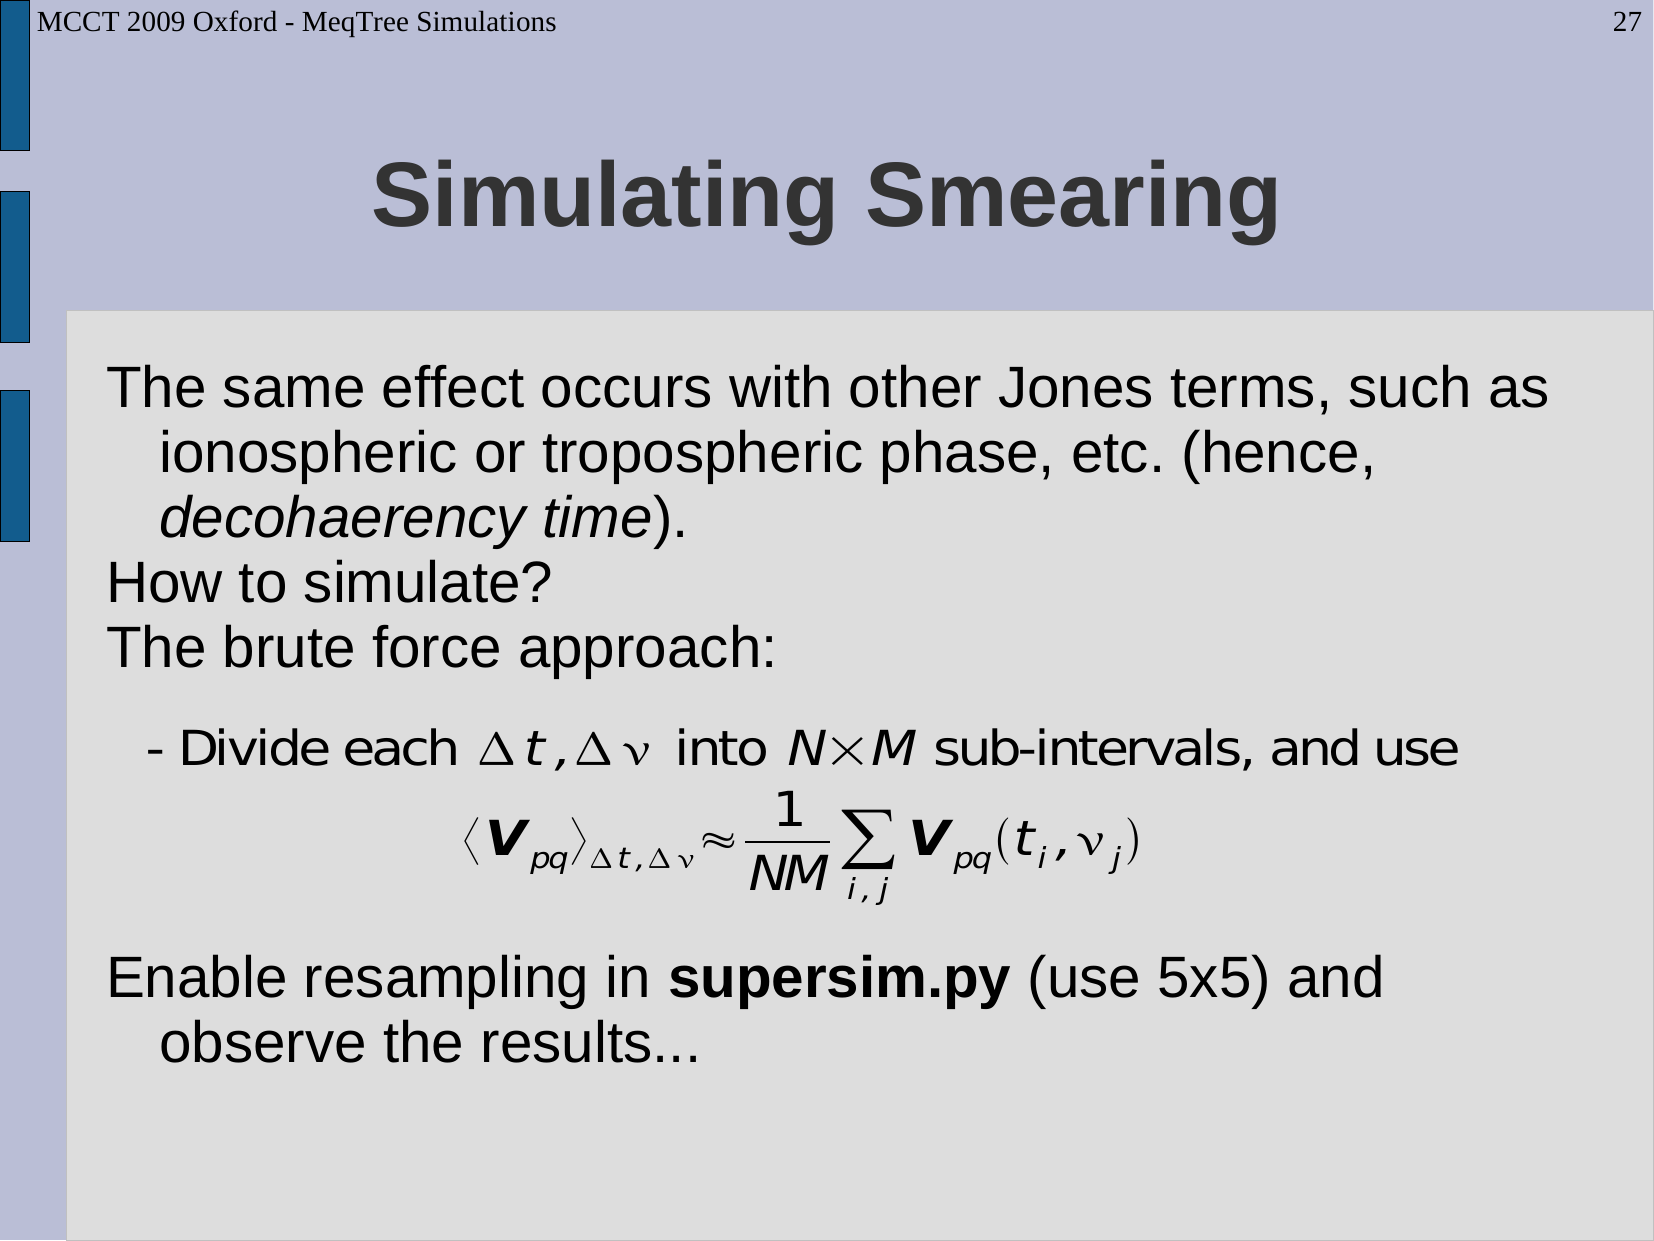

MCCT 2009 Oxford - MeqTree Simulations
27
# Simulating Smearing
The same effect occurs with other Jones terms, such as ionospheric or tropospheric phase, etc. (hence, decohaerency time).
How to simulate?
The brute force approach:
Enable resampling in supersim.py (use 5x5) and observe the results...